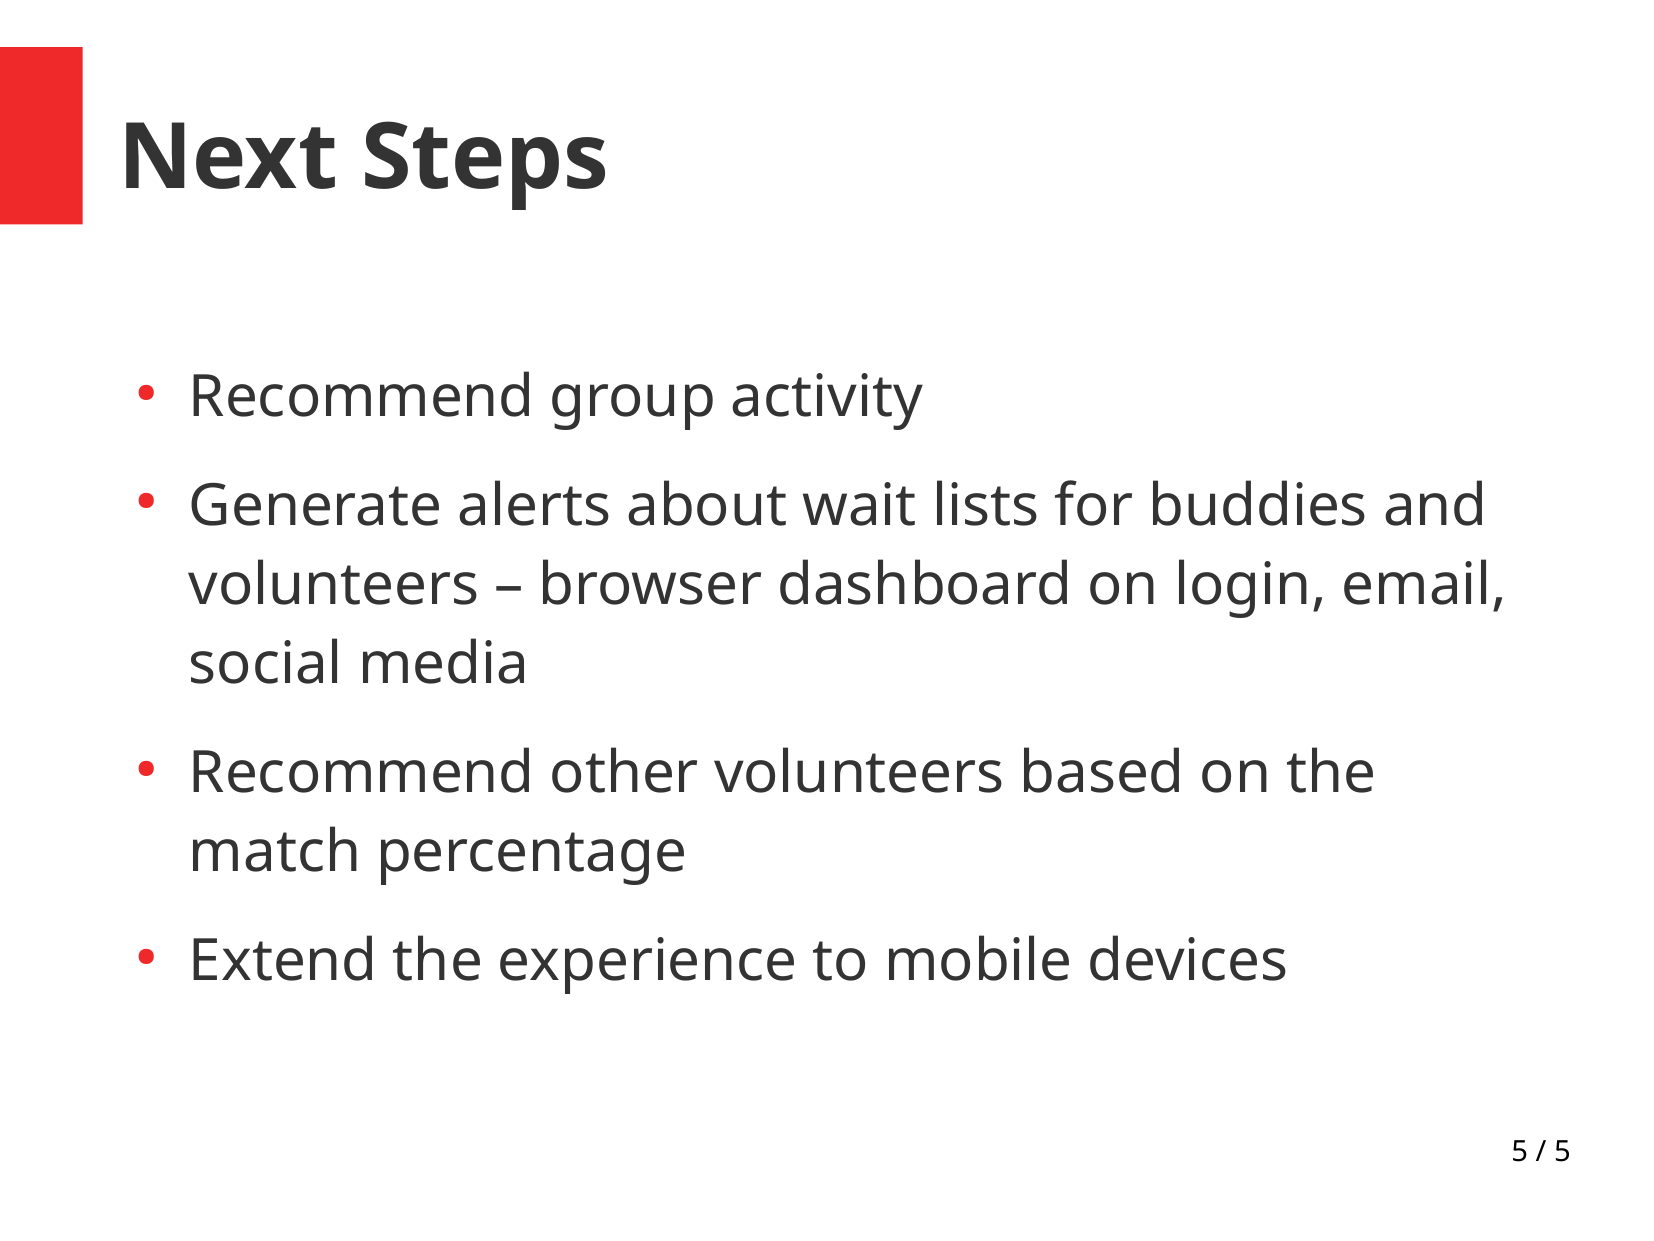

# Next Steps
Recommend group activity
Generate alerts about wait lists for buddies and volunteers – browser dashboard on login, email, social media
Recommend other volunteers based on the match percentage
Extend the experience to mobile devices
5